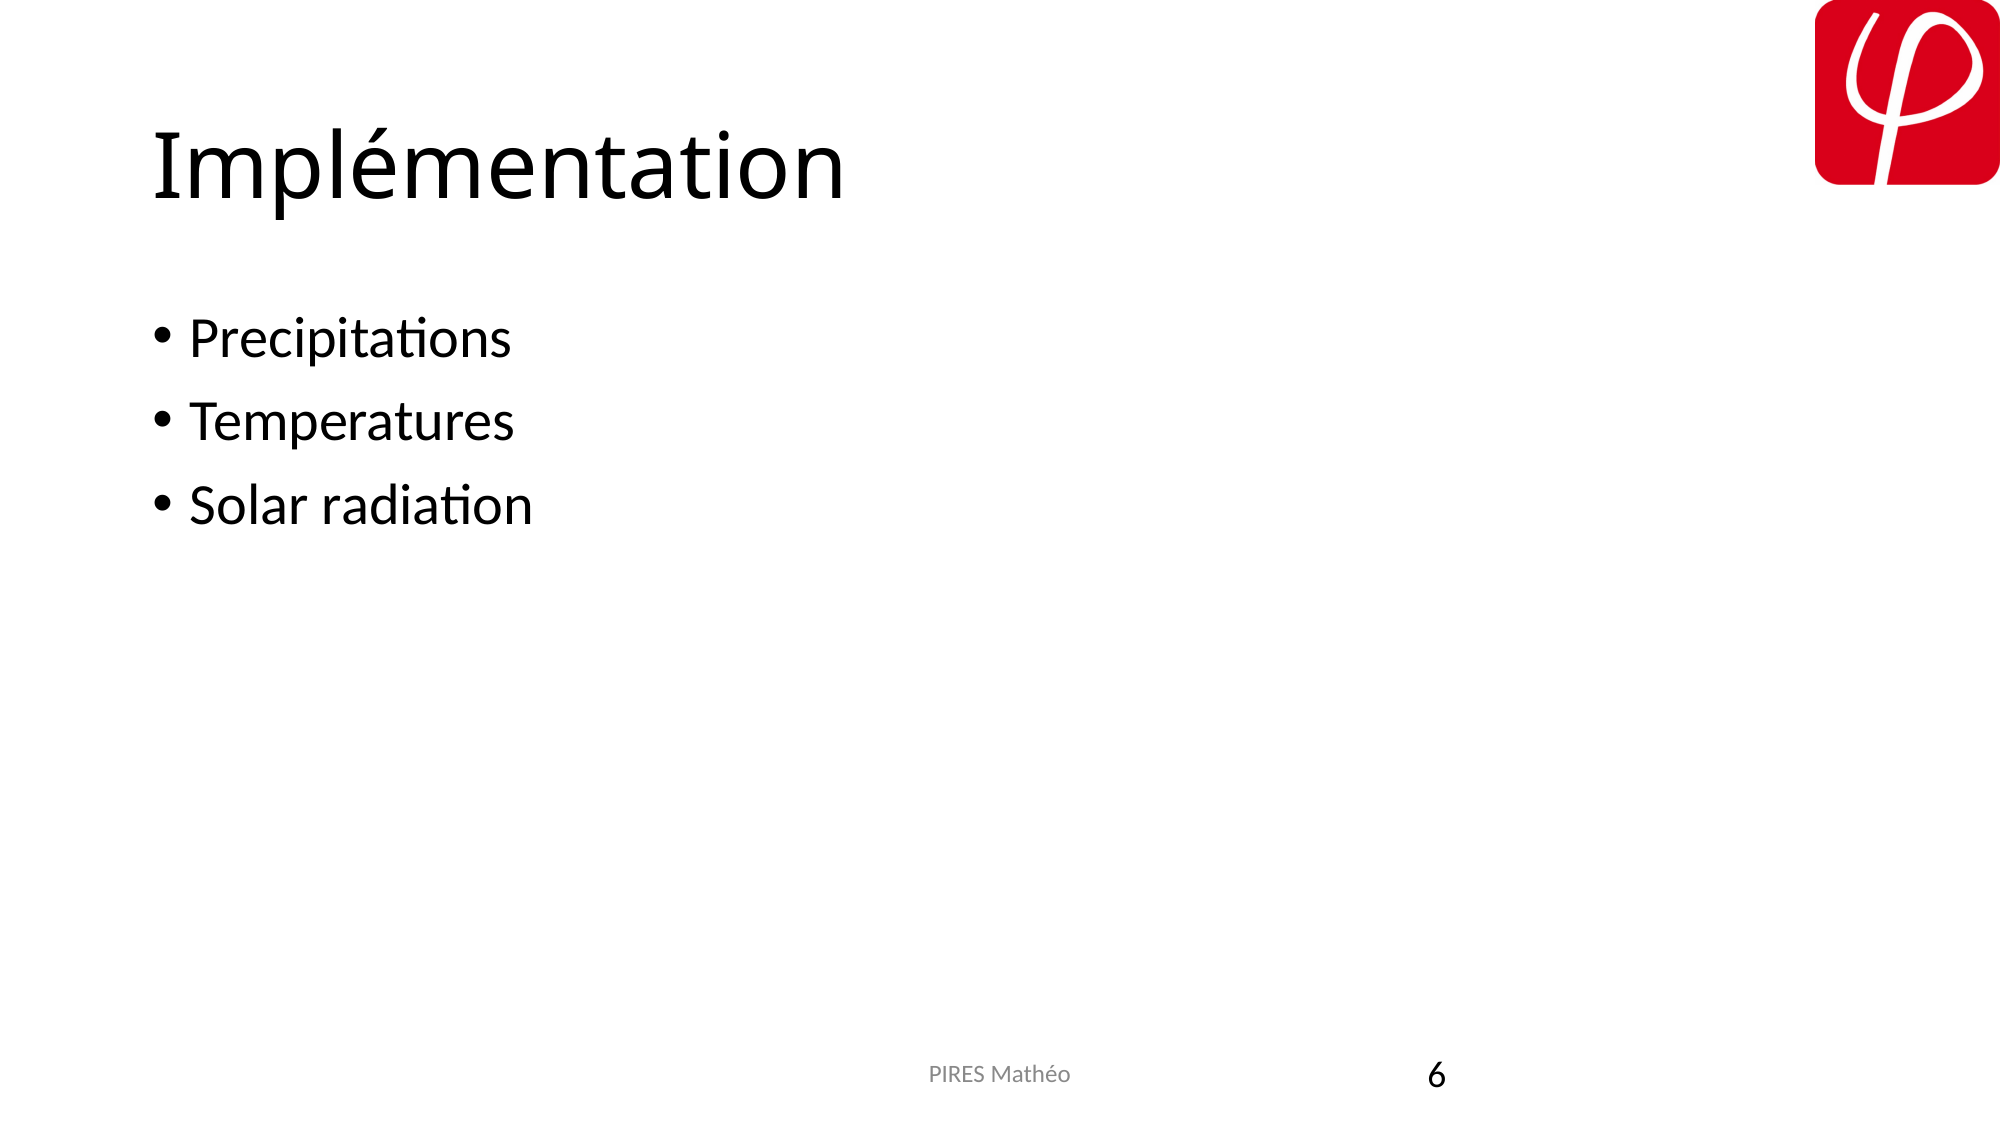

# Implémentation
Precipitations
Temperatures
Solar radiation
PIRES Mathéo